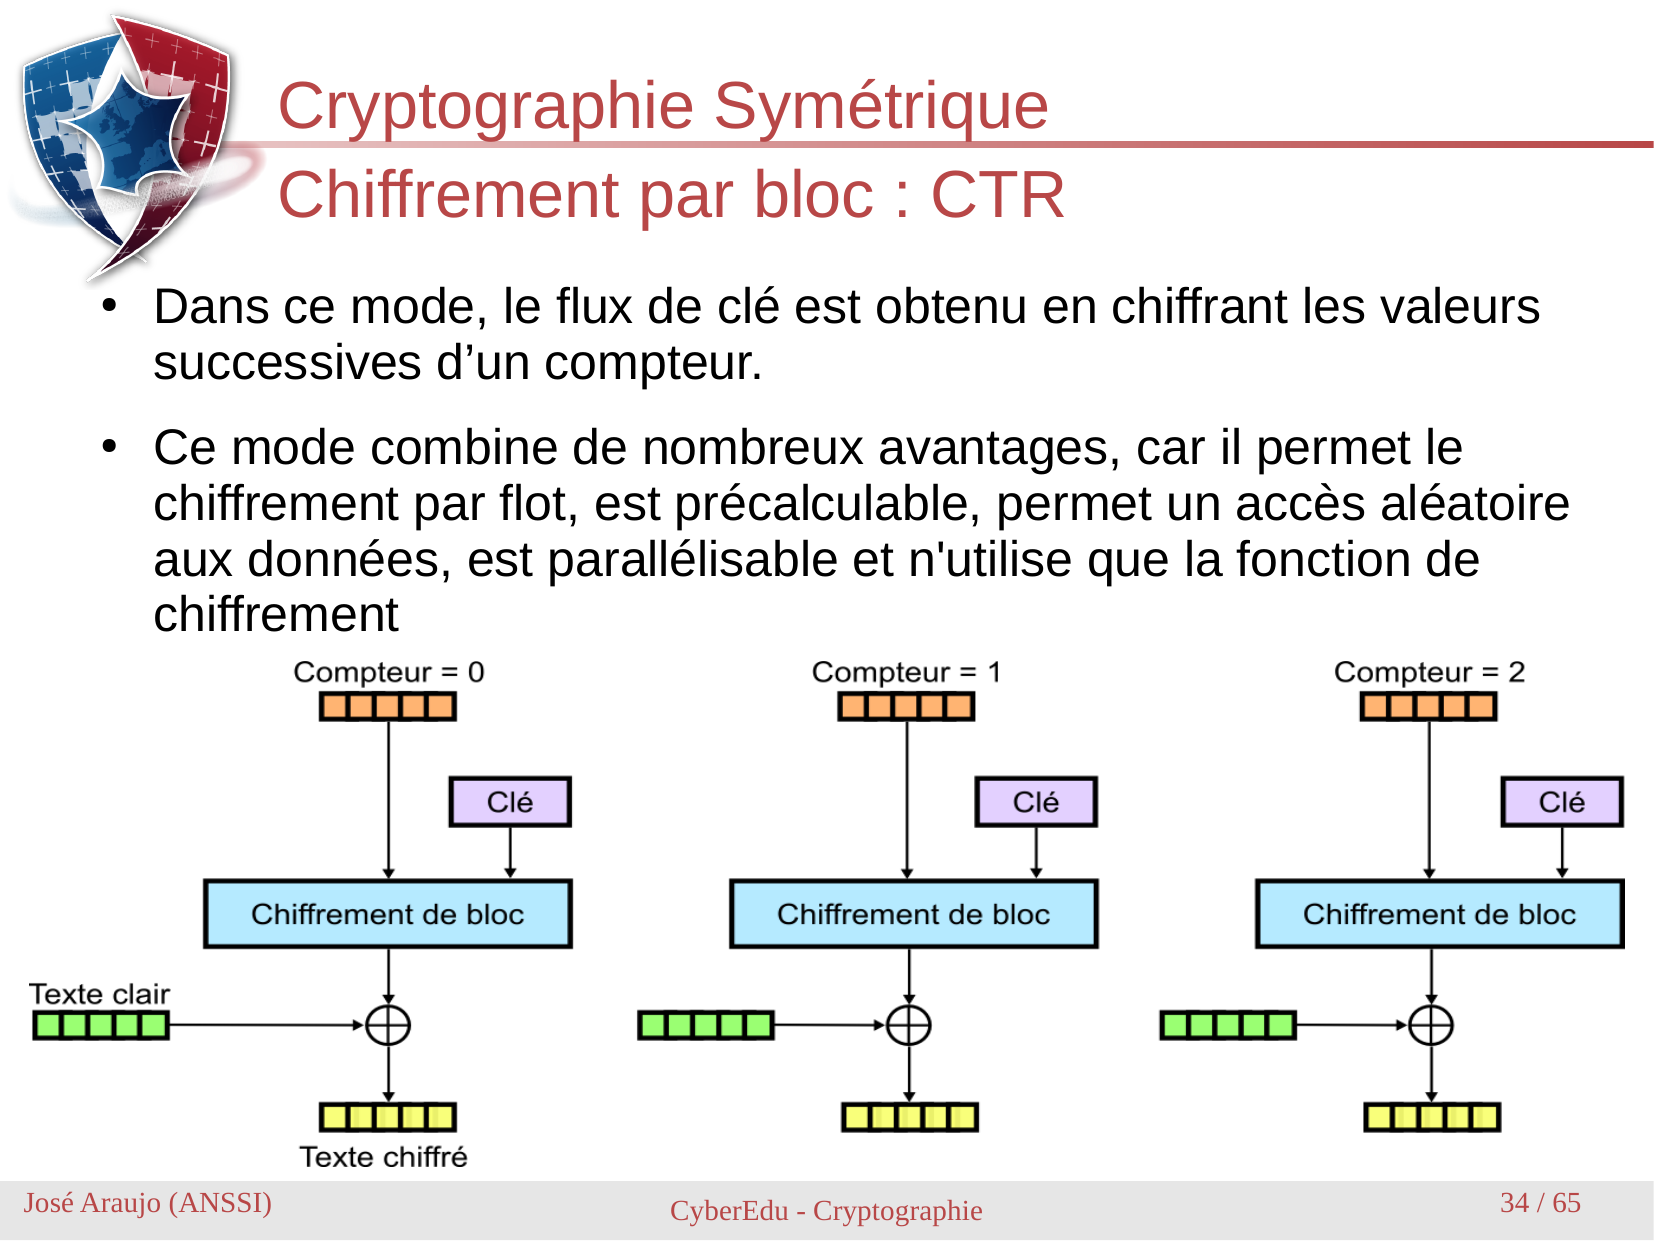

# Cryptographie Symétrique Chiffrement par bloc : CTR
Dans ce mode, le flux de clé est obtenu en chiffrant les valeurs successives d’un compteur.
Ce mode combine de nombreux avantages, car il permet le chiffrement par flot, est précalculable, permet un accès aléatoire aux données, est parallélisable et n'utilise que la fonction de chiffrement